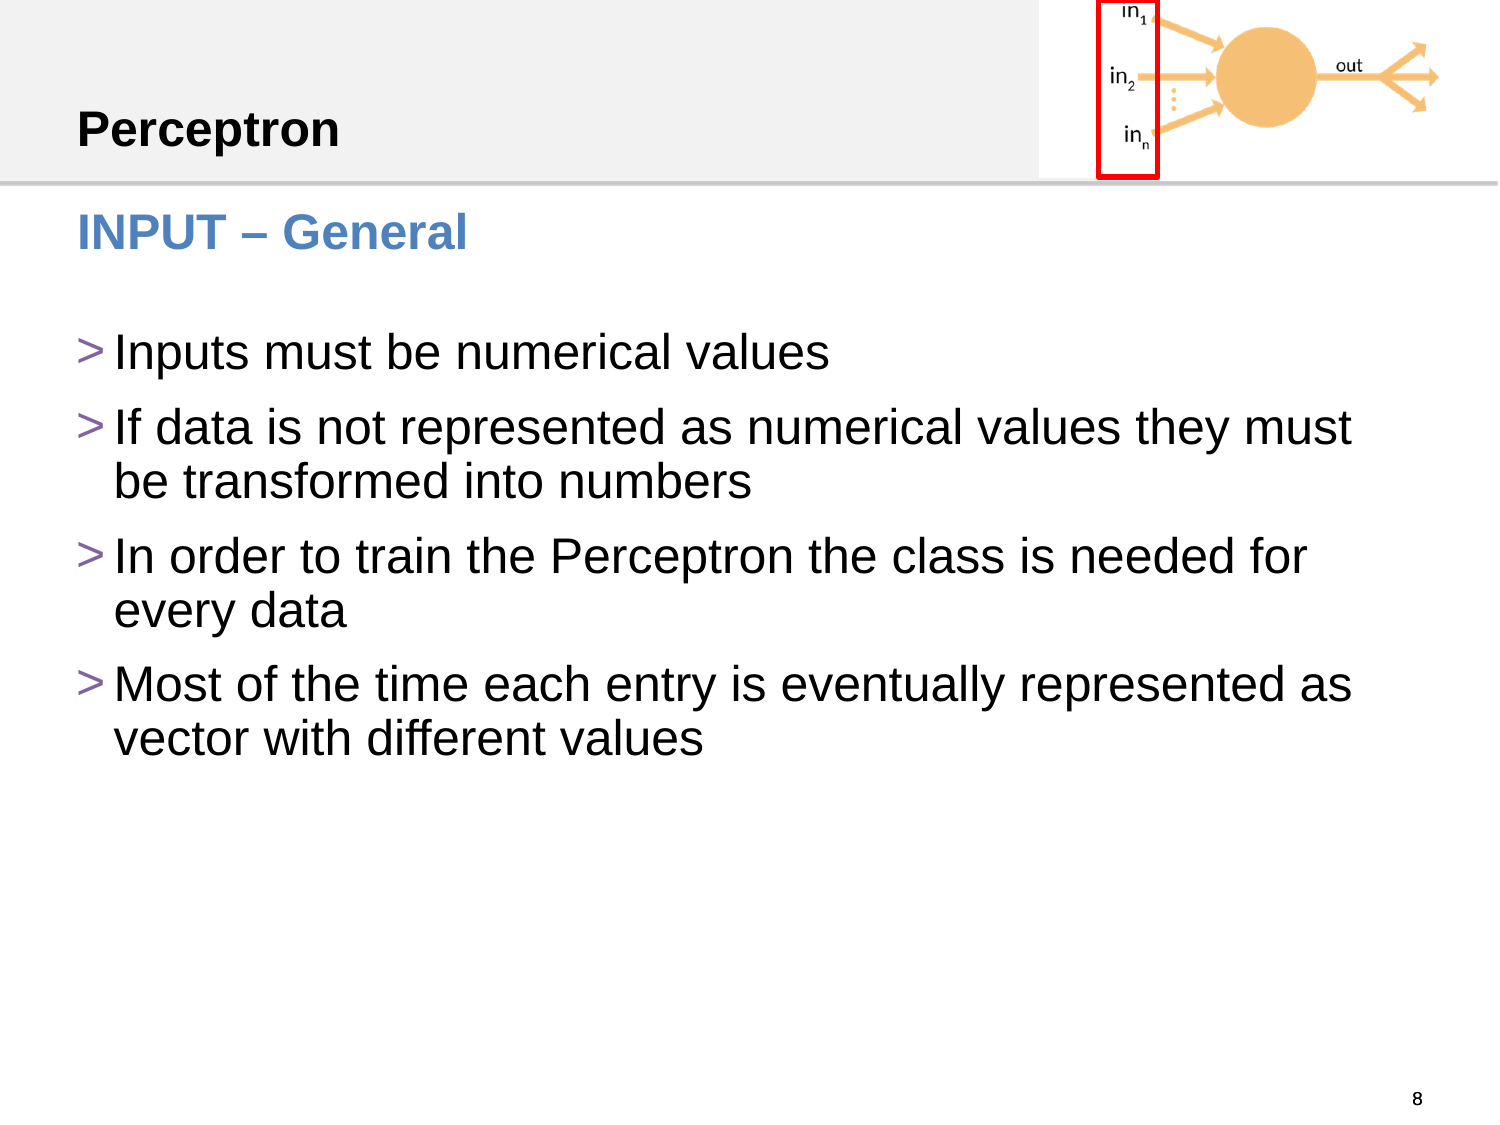

Perceptron
INPUT – General
# Inputs must be numerical values
If data is not represented as numerical values they must be transformed into numbers
In order to train the Perceptron the class is needed for every data
Most of the time each entry is eventually represented as vector with different values